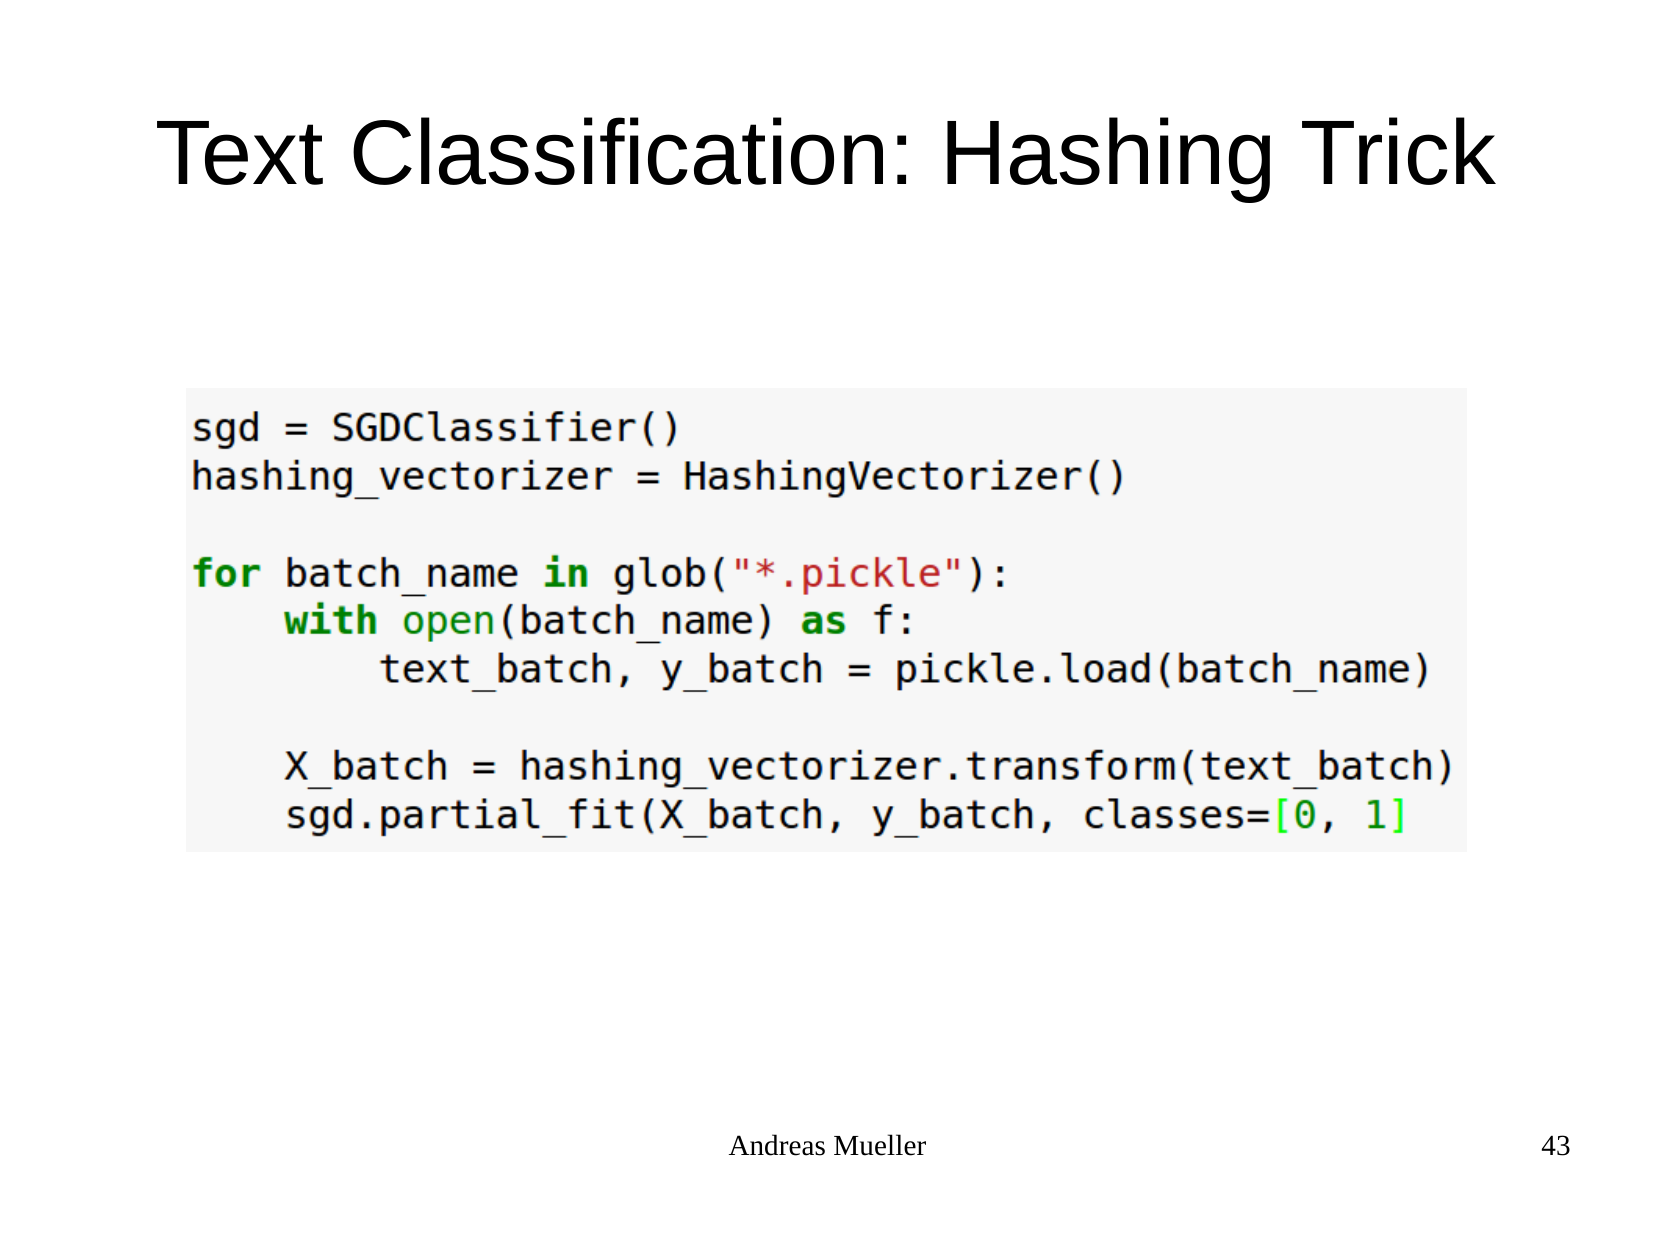

# Text Classification: Hashing Trick
Andreas Mueller
43